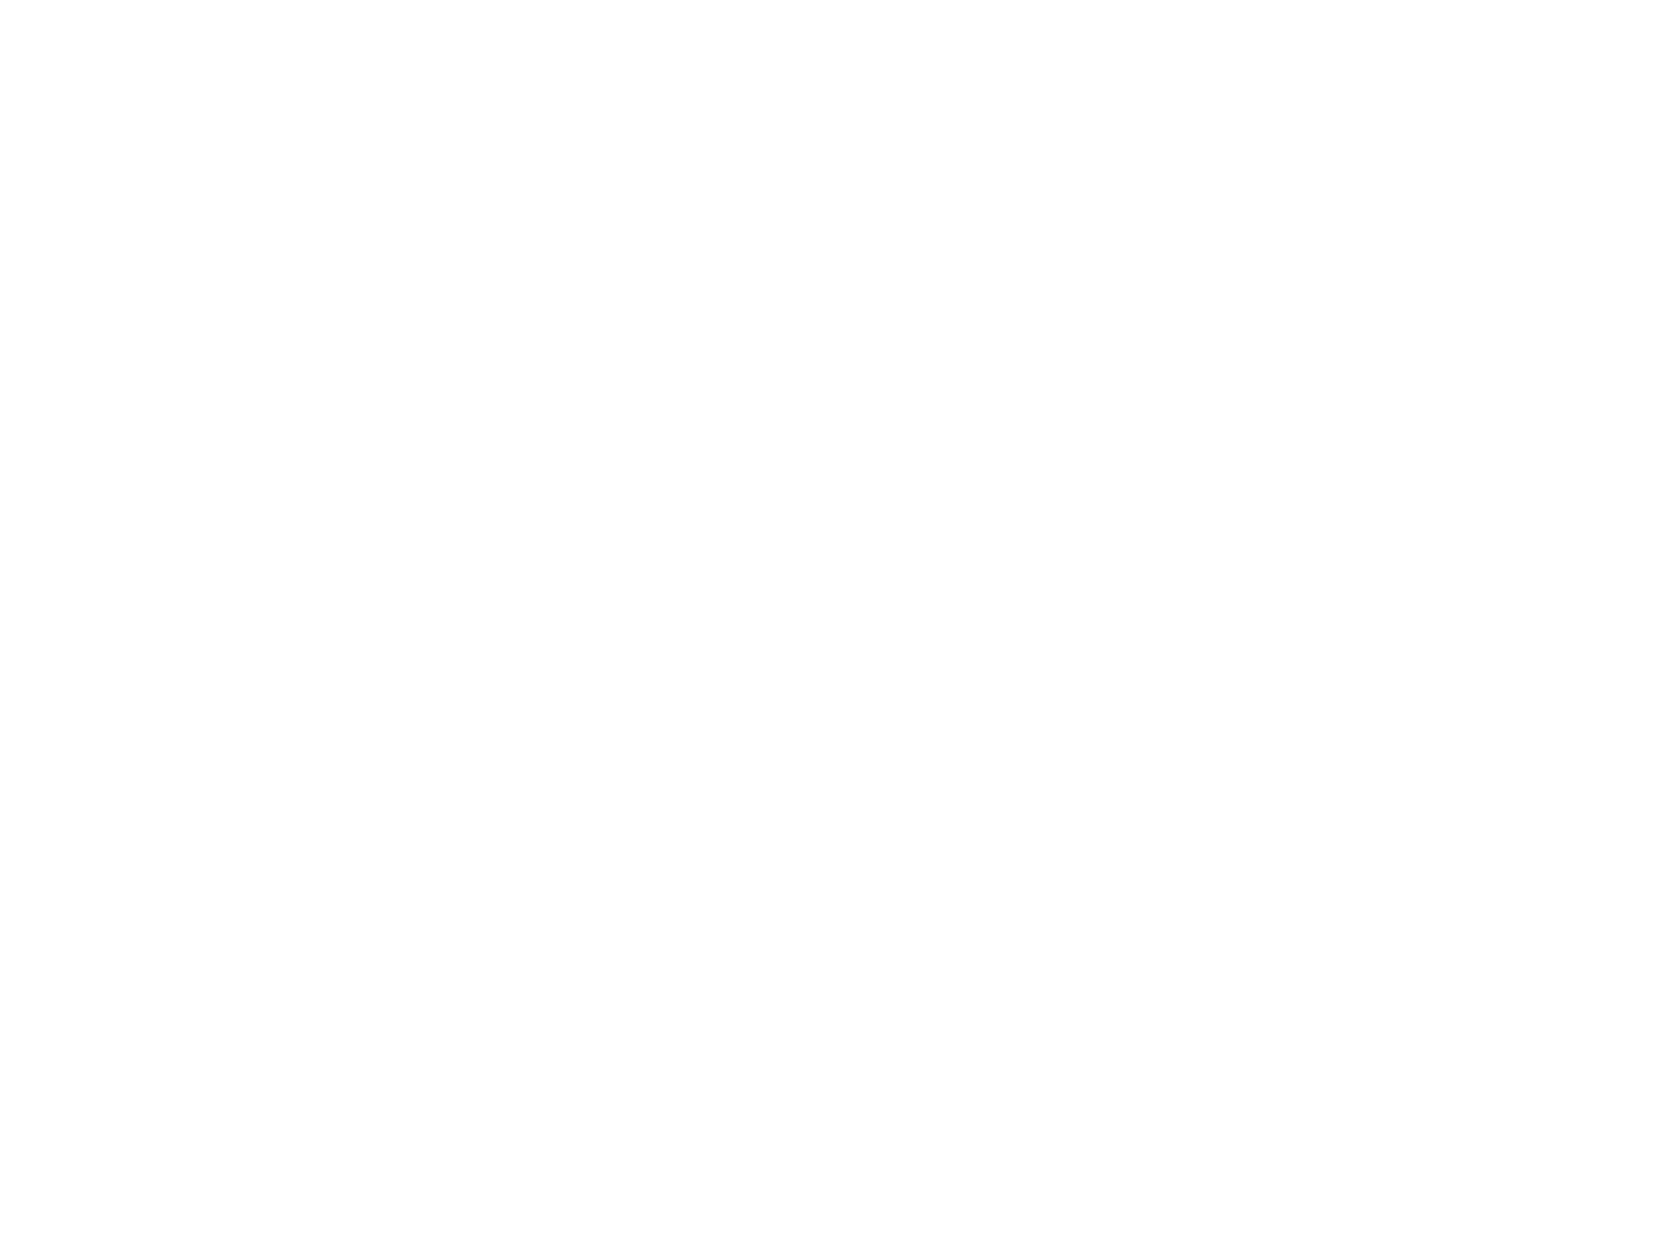

#
| 99% | Static Features |
| --- | --- |
| 55% | PageRank |
| 3000 | Pages |